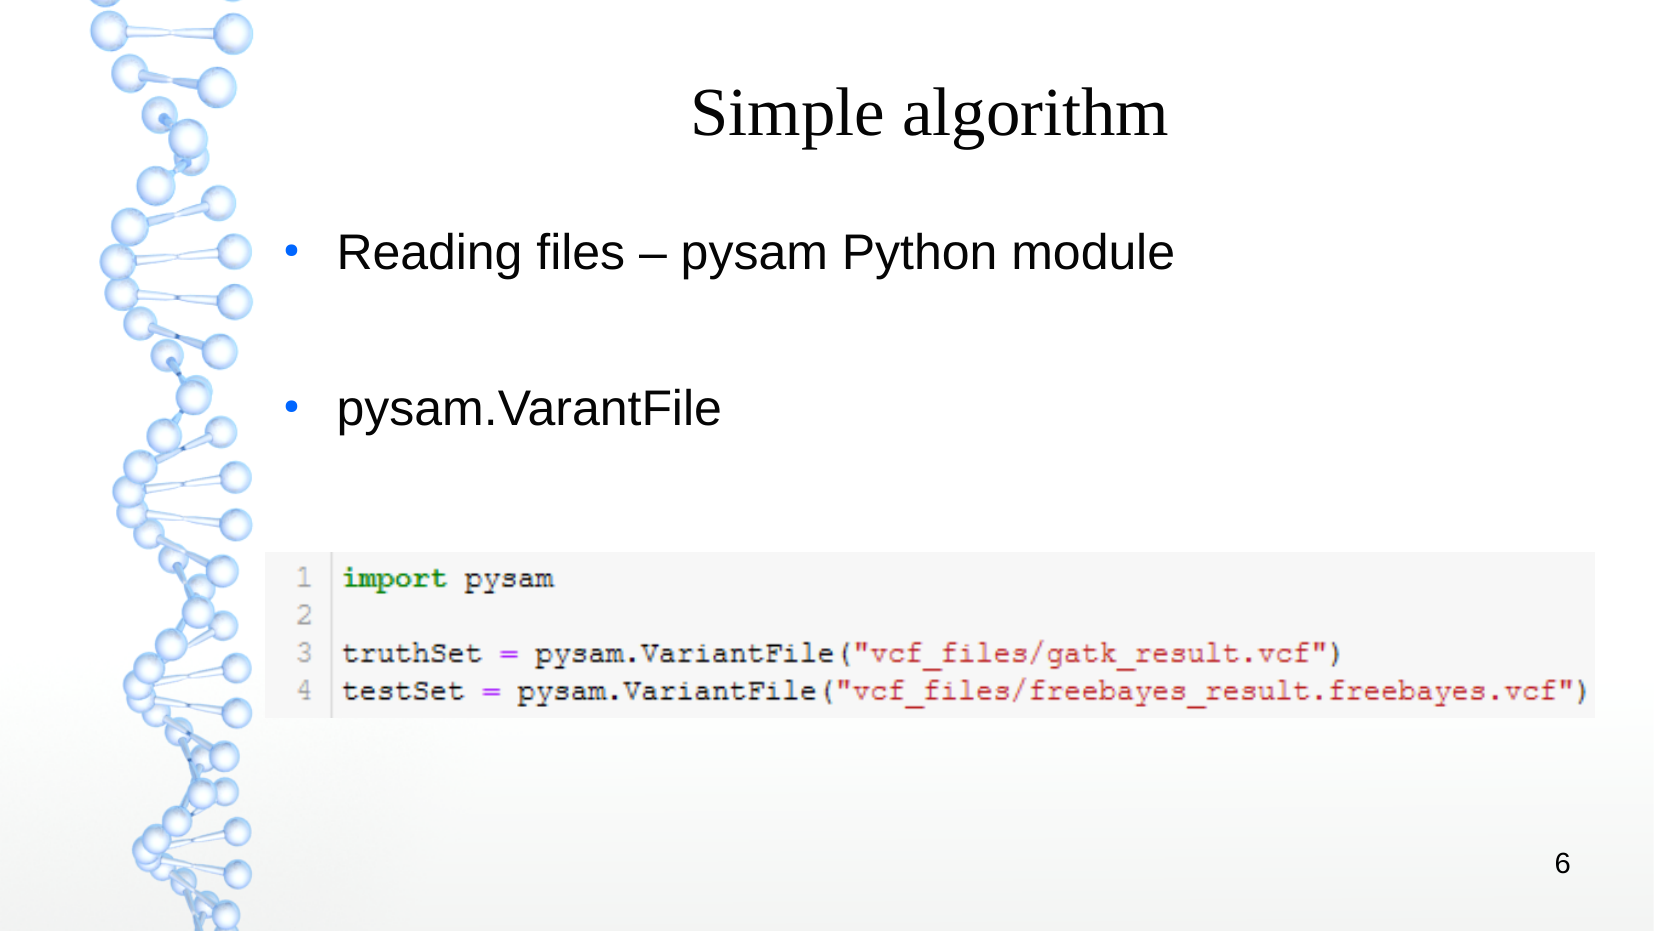

# Simple algorithm
Reading files – pysam Python module
pysam.VarantFile
6